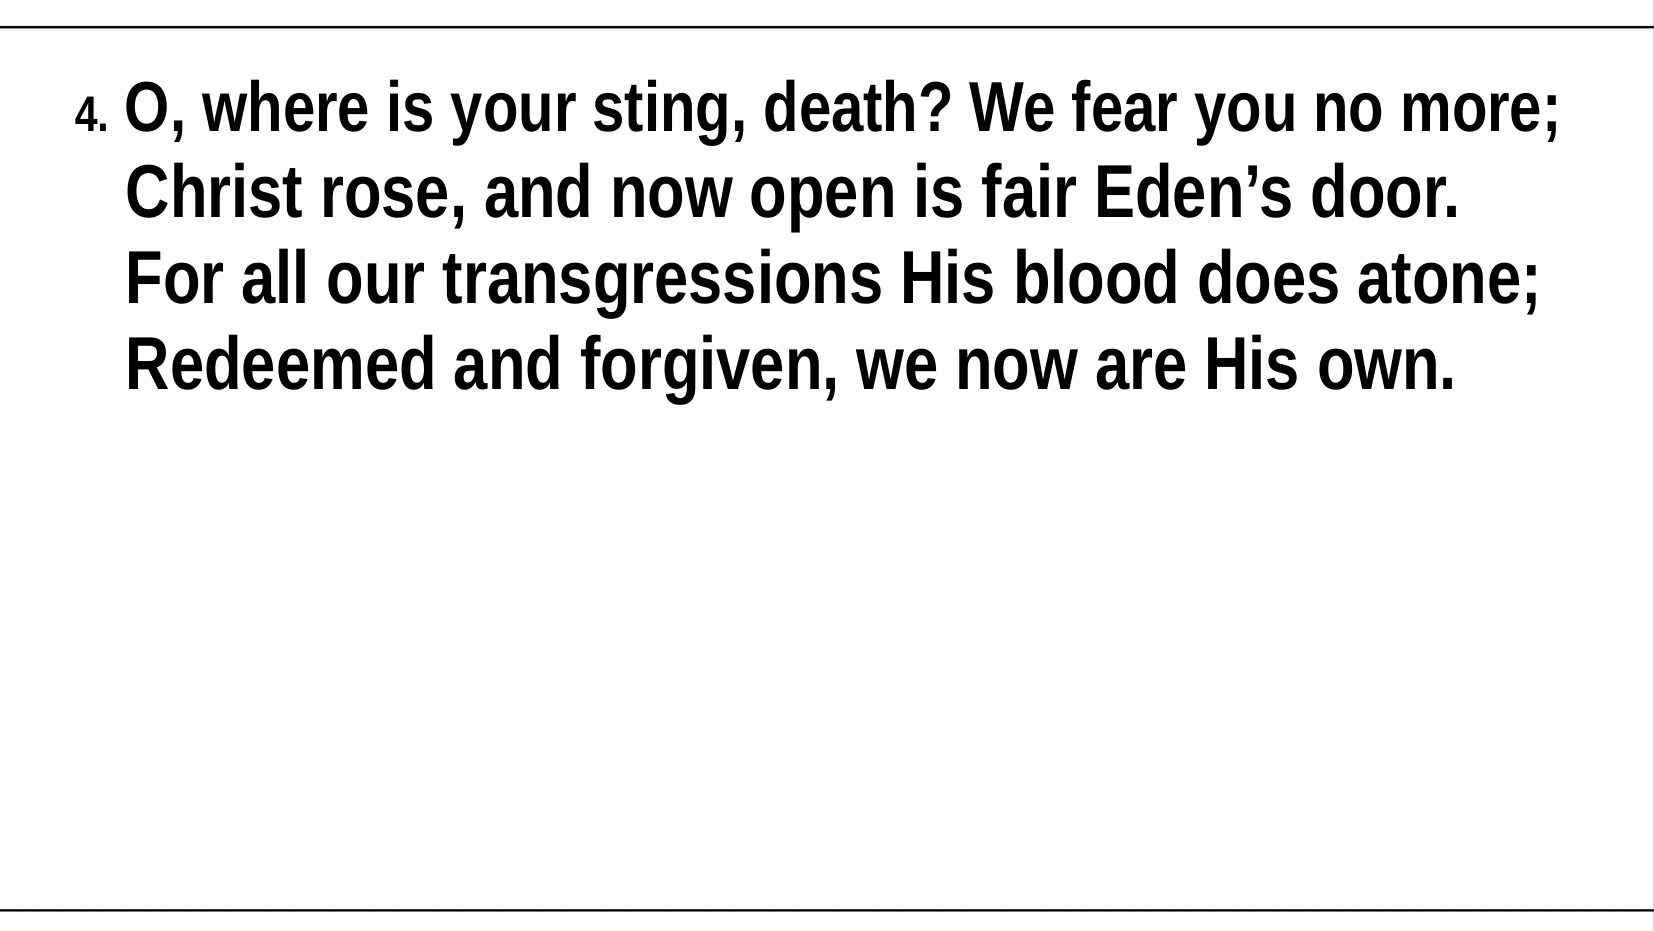

4. O, where is your sting, death? We fear you no more;
 Christ rose, and now open is fair Eden’s door.
 For all our transgressions His blood does atone;
 Redeemed and forgiven, we now are His own.